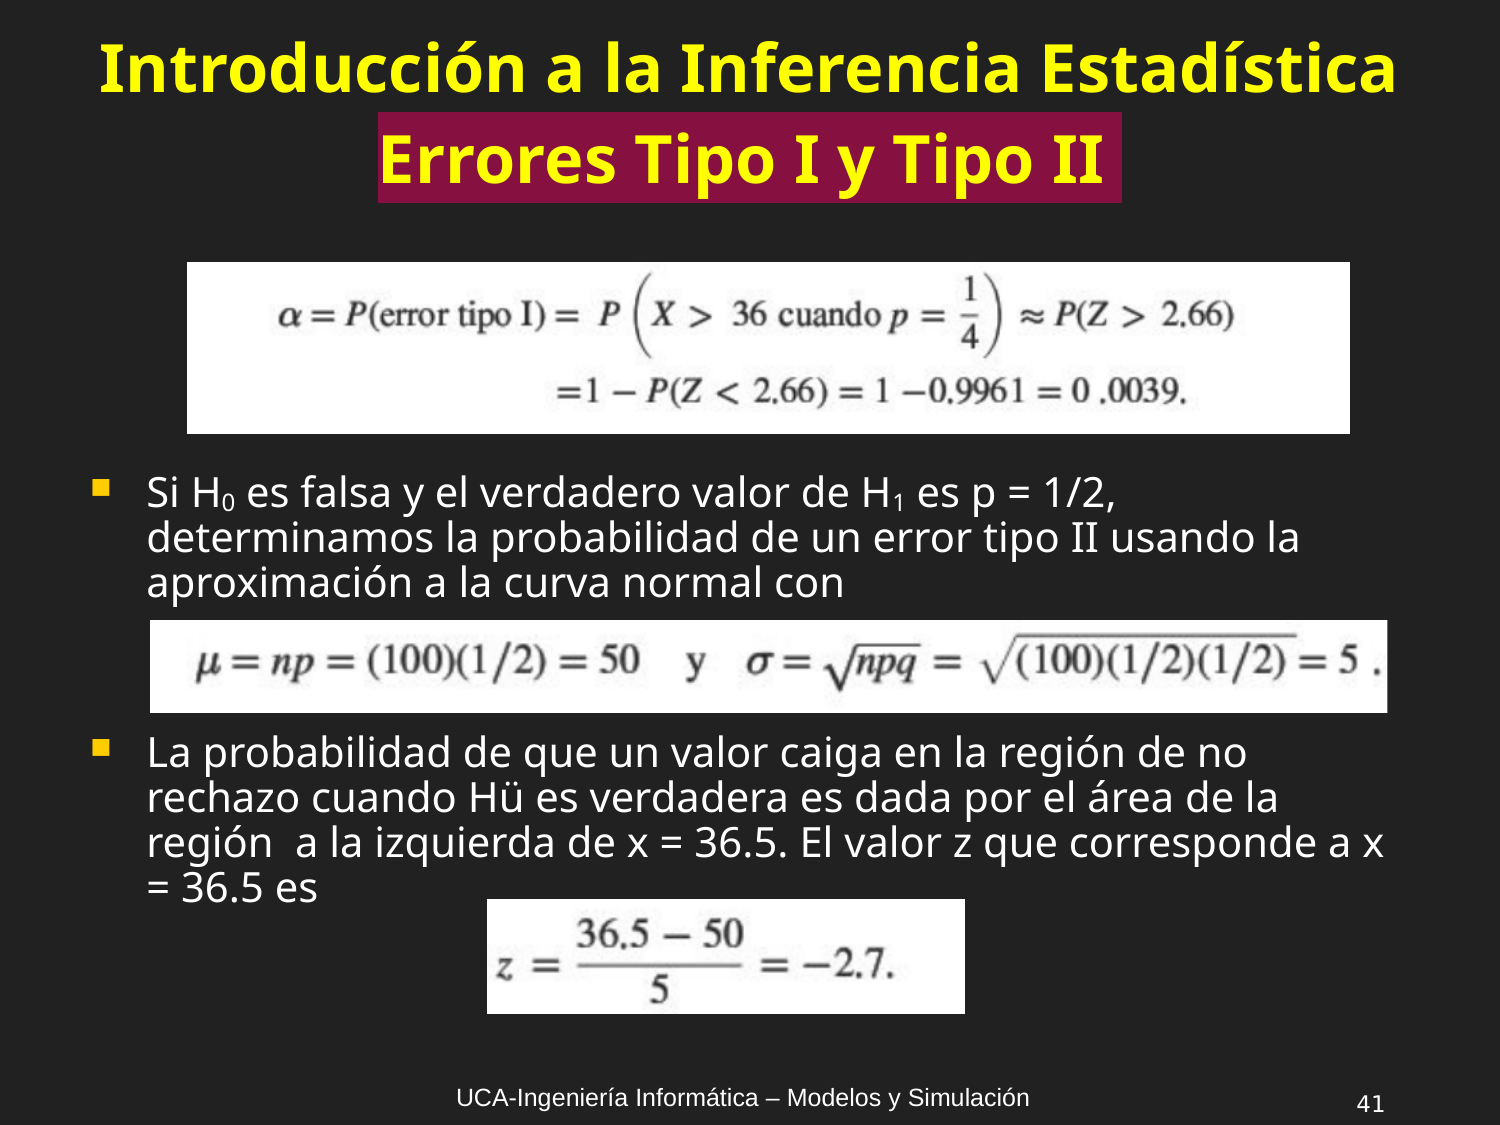

# Introducción a la Inferencia Estadística Errores Tipo I y Tipo II
Si H0 es falsa y el verdadero valor de H1 es p = 1/2, determinamos la probabilidad de un error tipo II usando la aproximación a la curva normal con
La probabilidad de que un valor caiga en la región de no rechazo cuando Hü es verdadera es dada por el área de la región a la izquierda de x = 36.5. El valor z que corresponde a x = 36.5 es